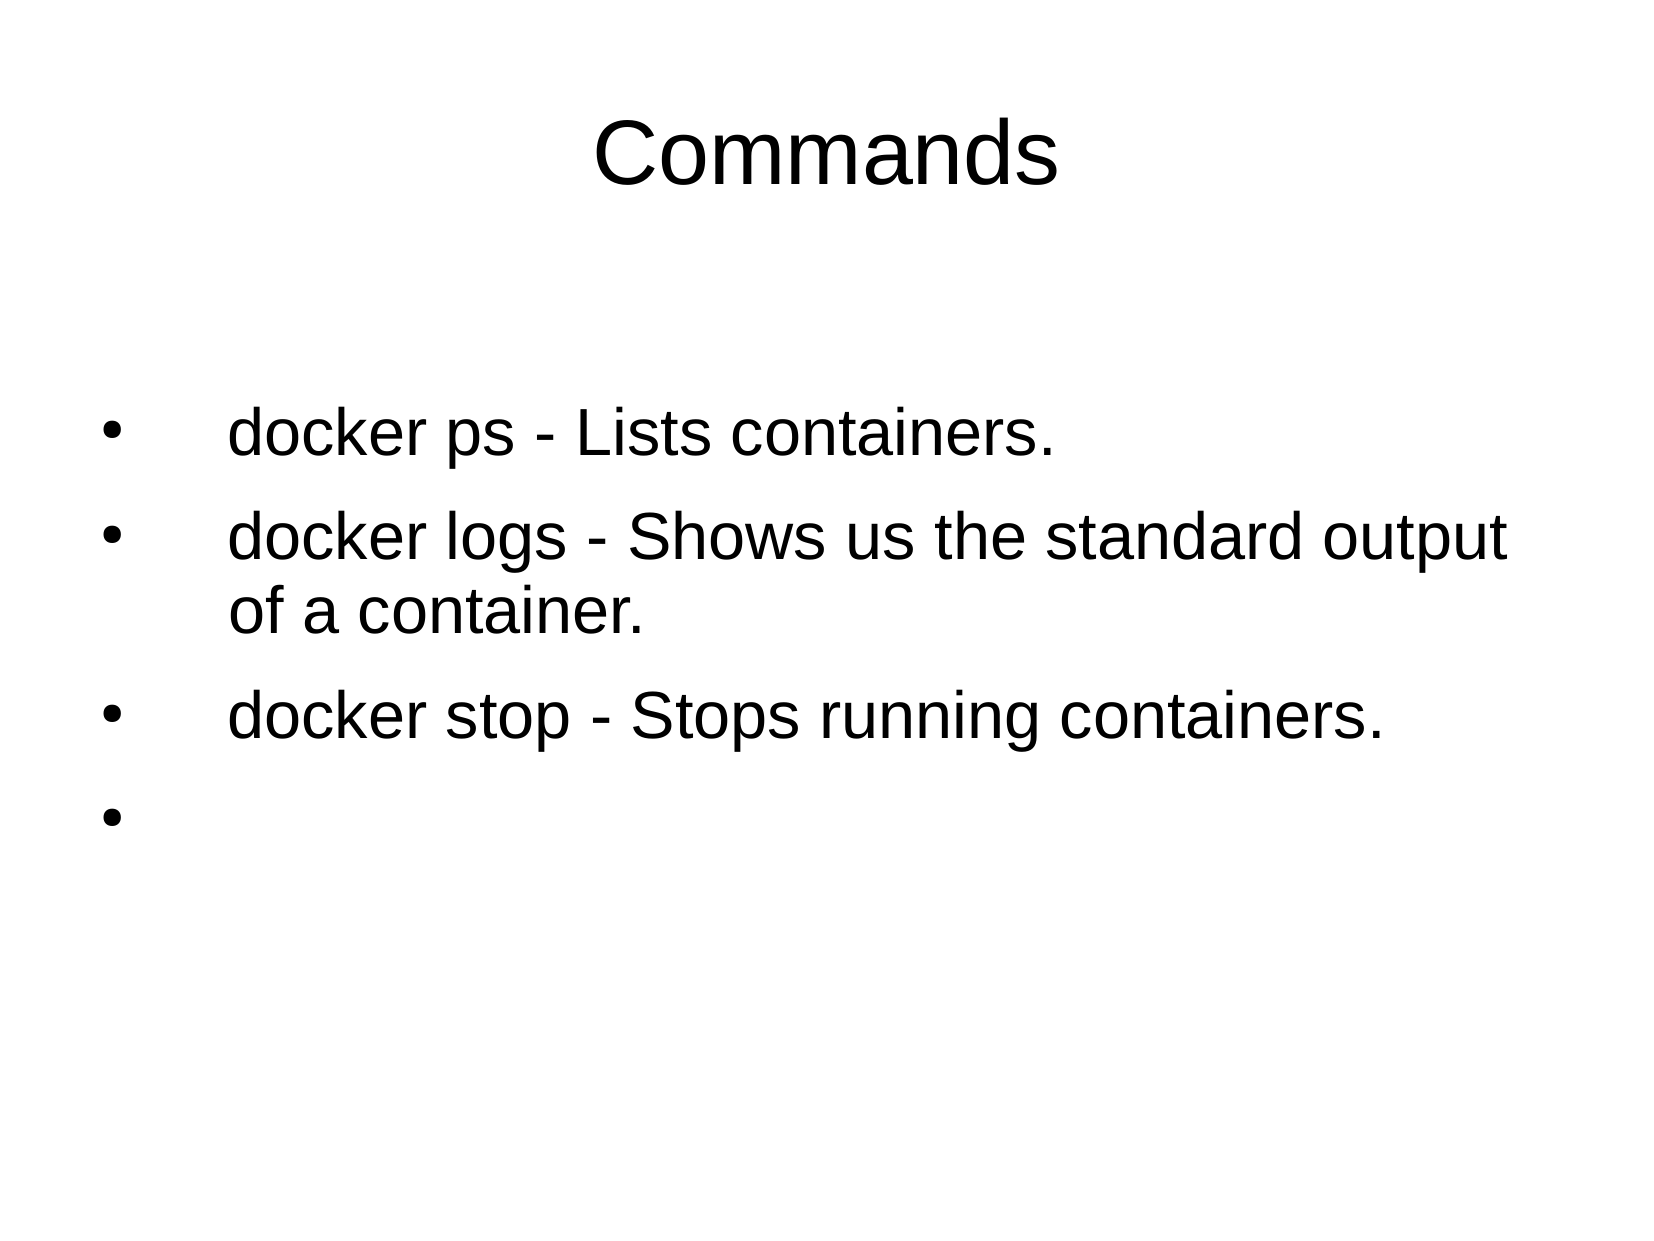

# Commands
 docker ps - Lists containers.
 docker logs - Shows us the standard output 	of a container.
 docker stop - Stops running containers.